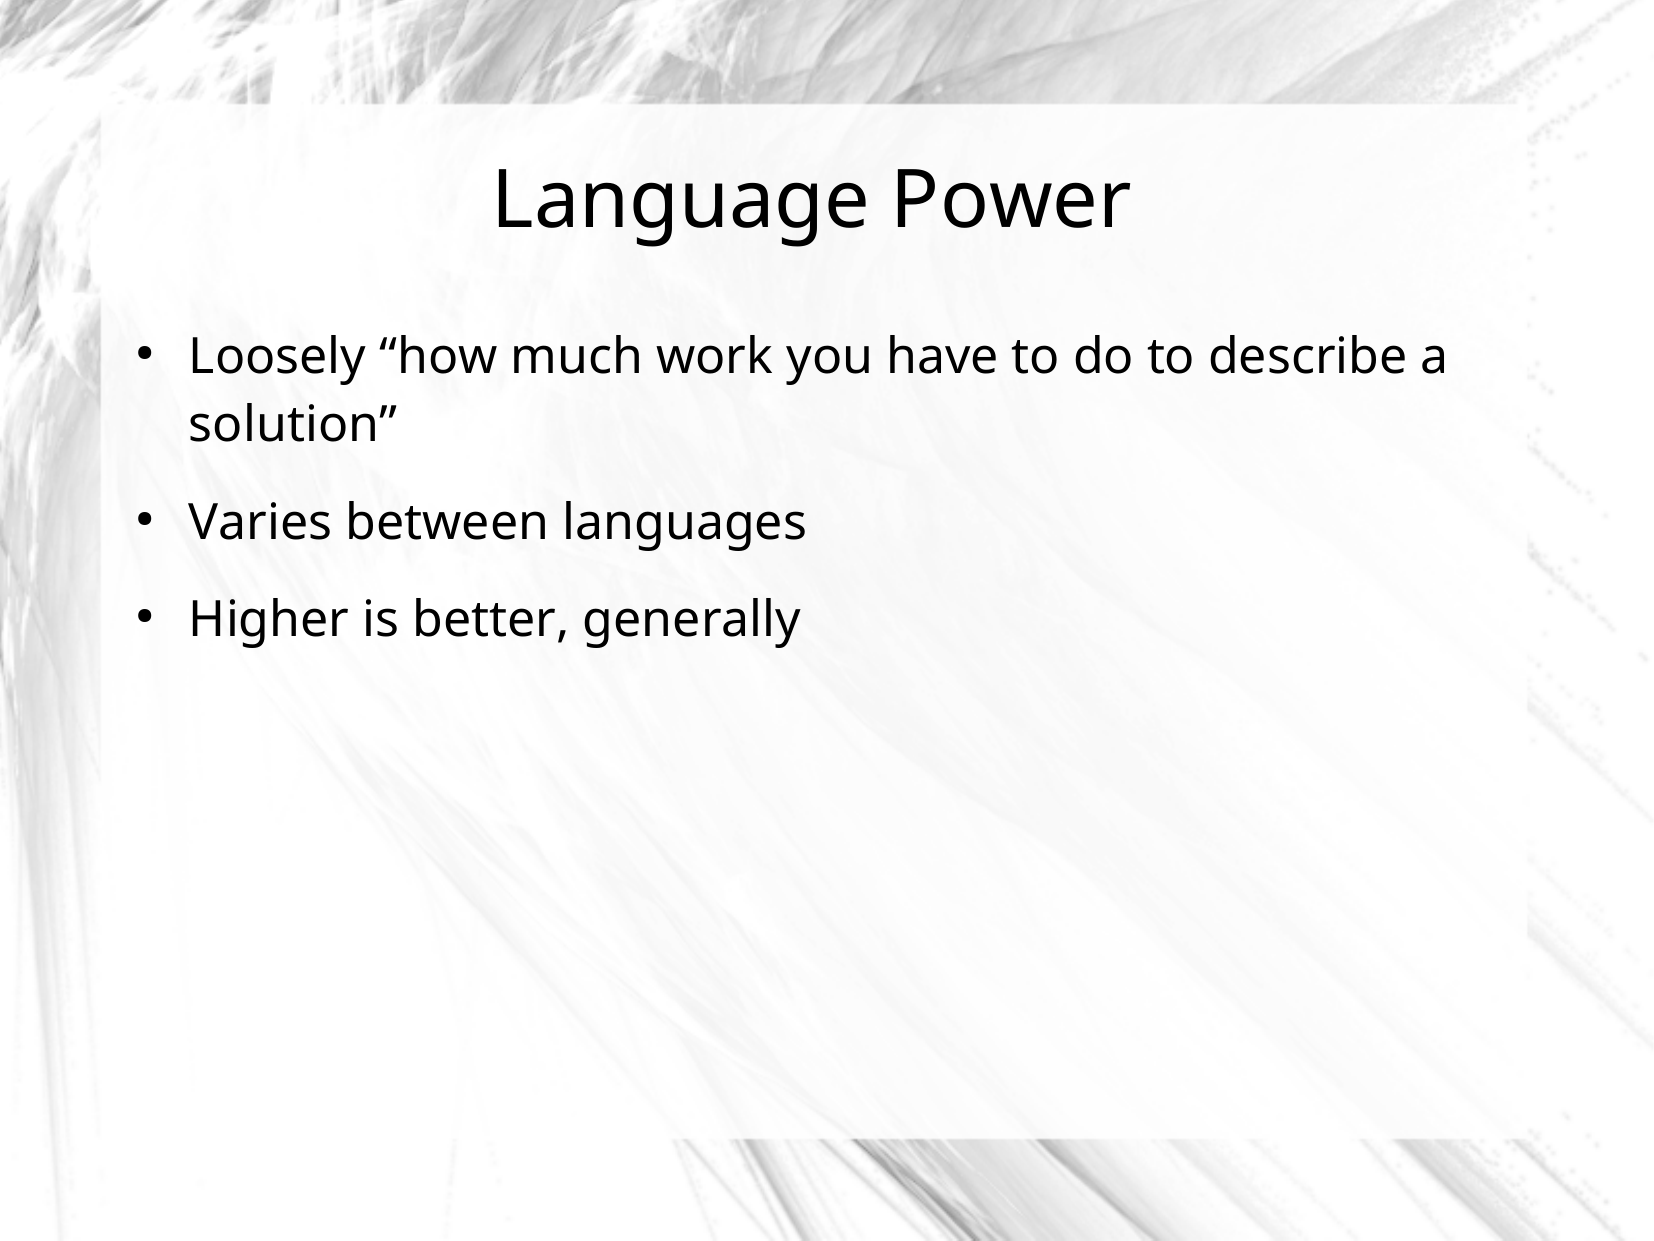

# Language Power
Loosely “how much work you have to do to describe a solution”
Varies between languages
Higher is better, generally